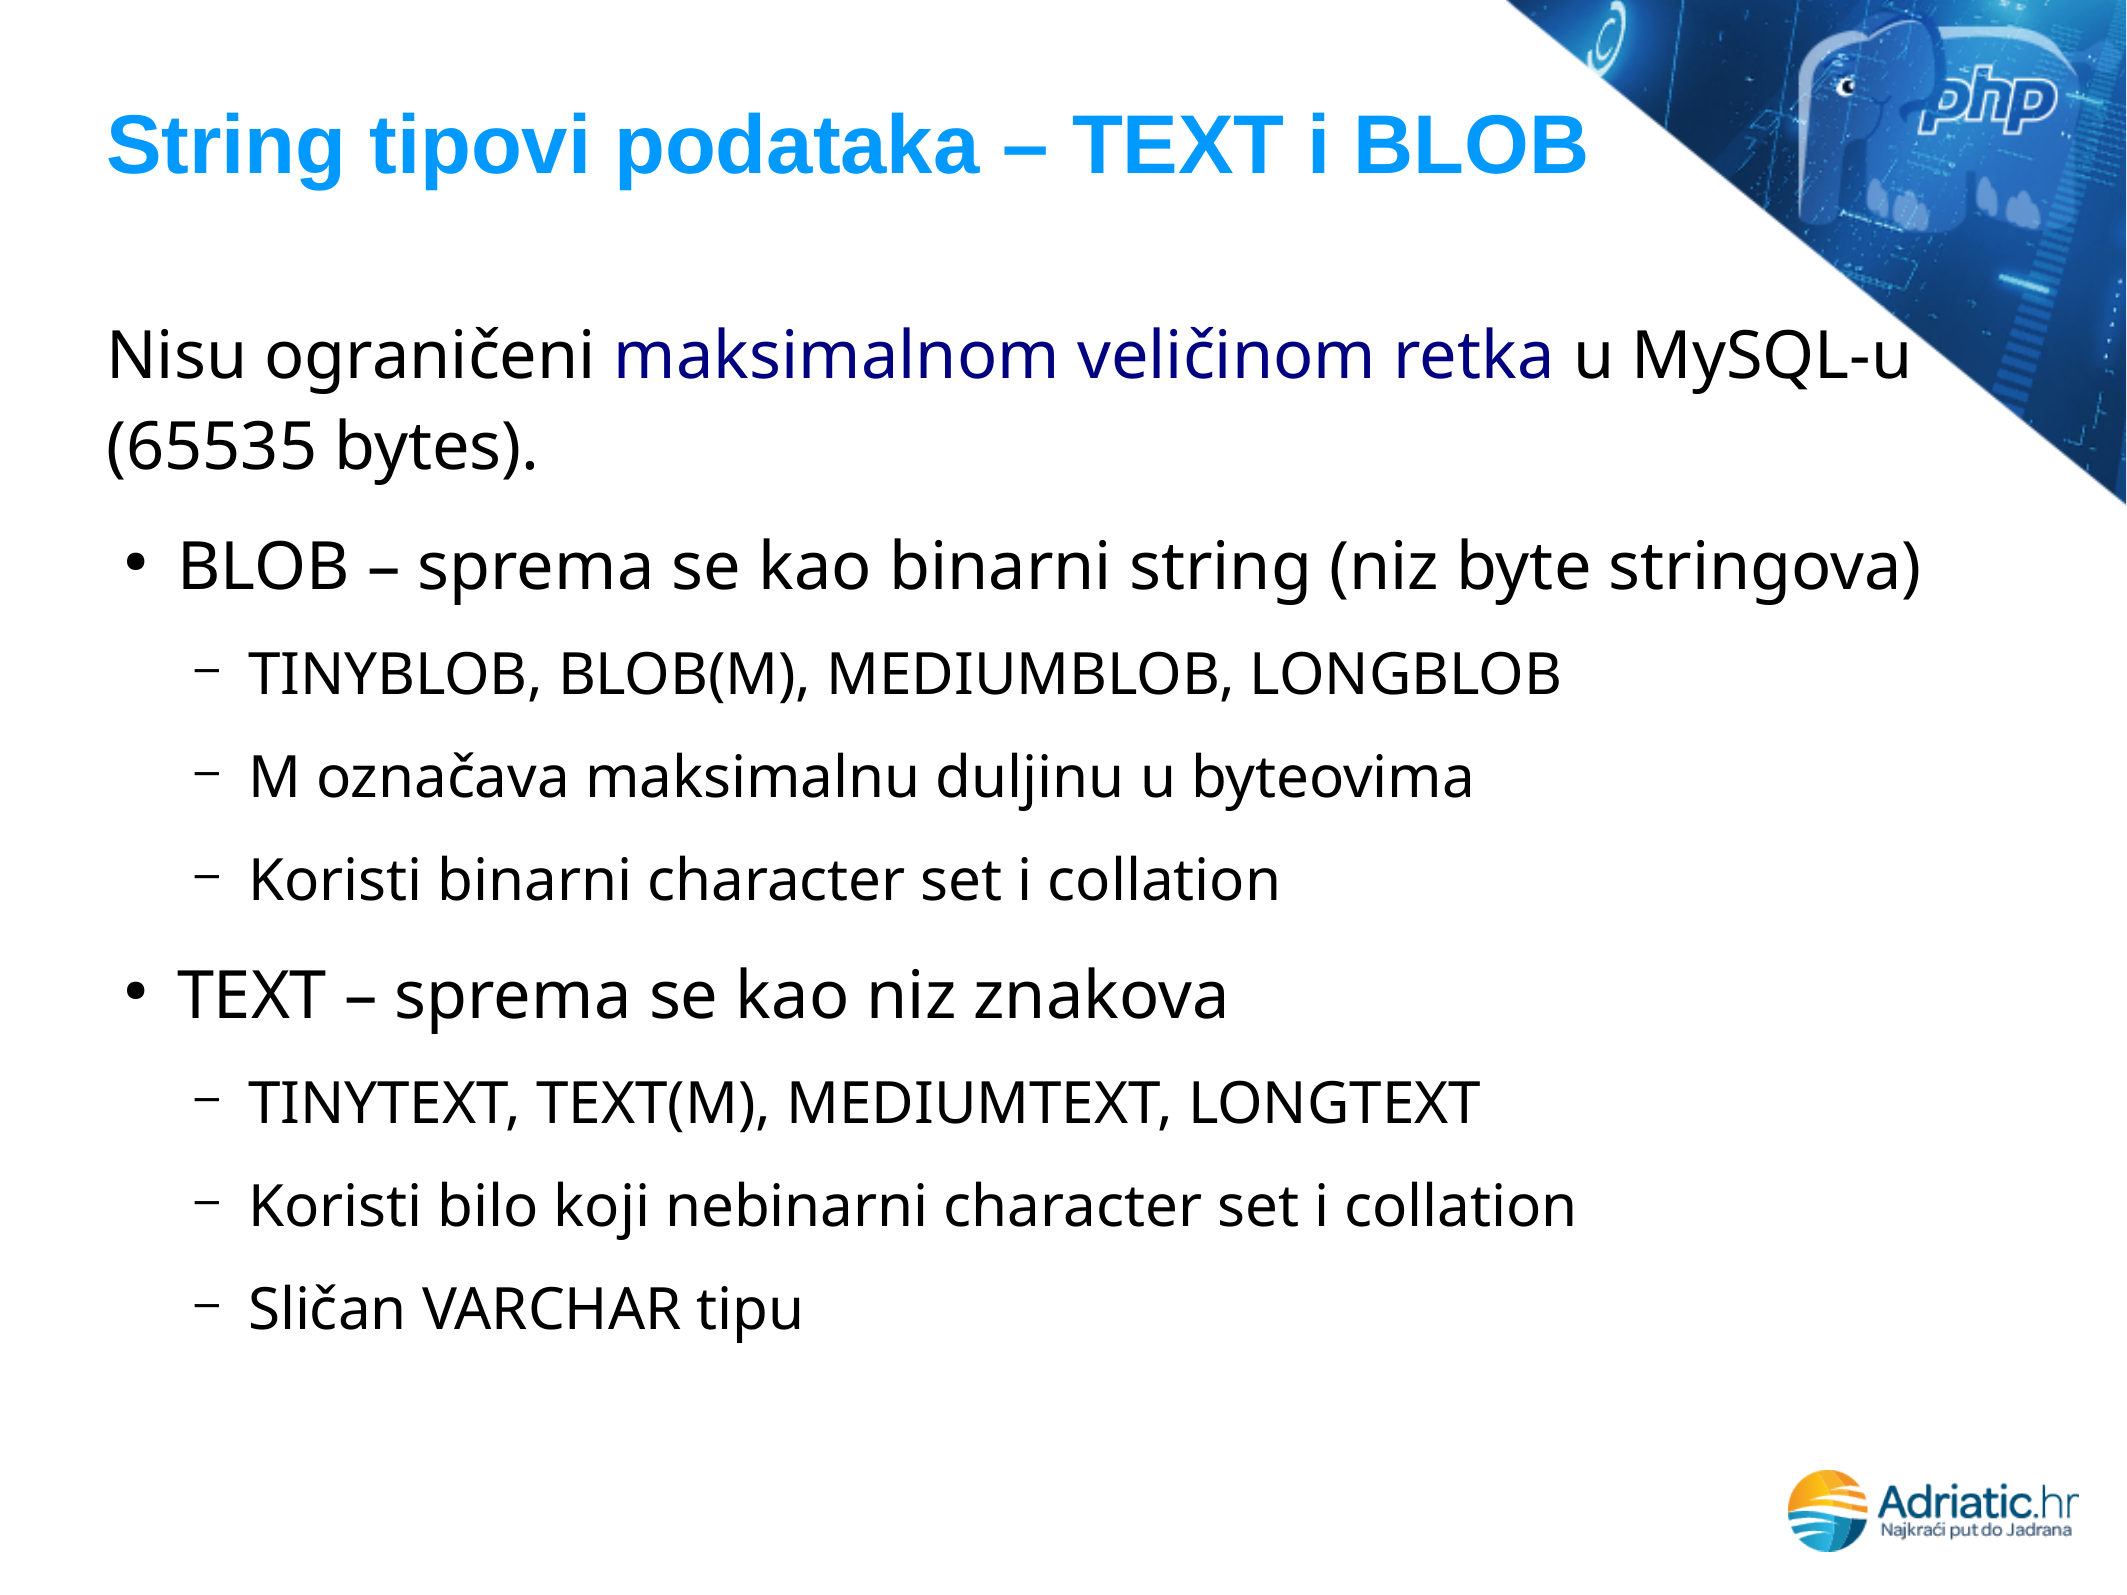

# String tipovi podataka – TEXT i BLOB
Nisu ograničeni maksimalnom veličinom retka u MySQL-u (65535 bytes).
BLOB – sprema se kao binarni string (niz byte stringova)
TINYBLOB, BLOB(M), MEDIUMBLOB, LONGBLOB
M označava maksimalnu duljinu u byteovima
Koristi binarni character set i collation
TEXT – sprema se kao niz znakova
TINYTEXT, TEXT(M), MEDIUMTEXT, LONGTEXT
Koristi bilo koji nebinarni character set i collation
Sličan VARCHAR tipu